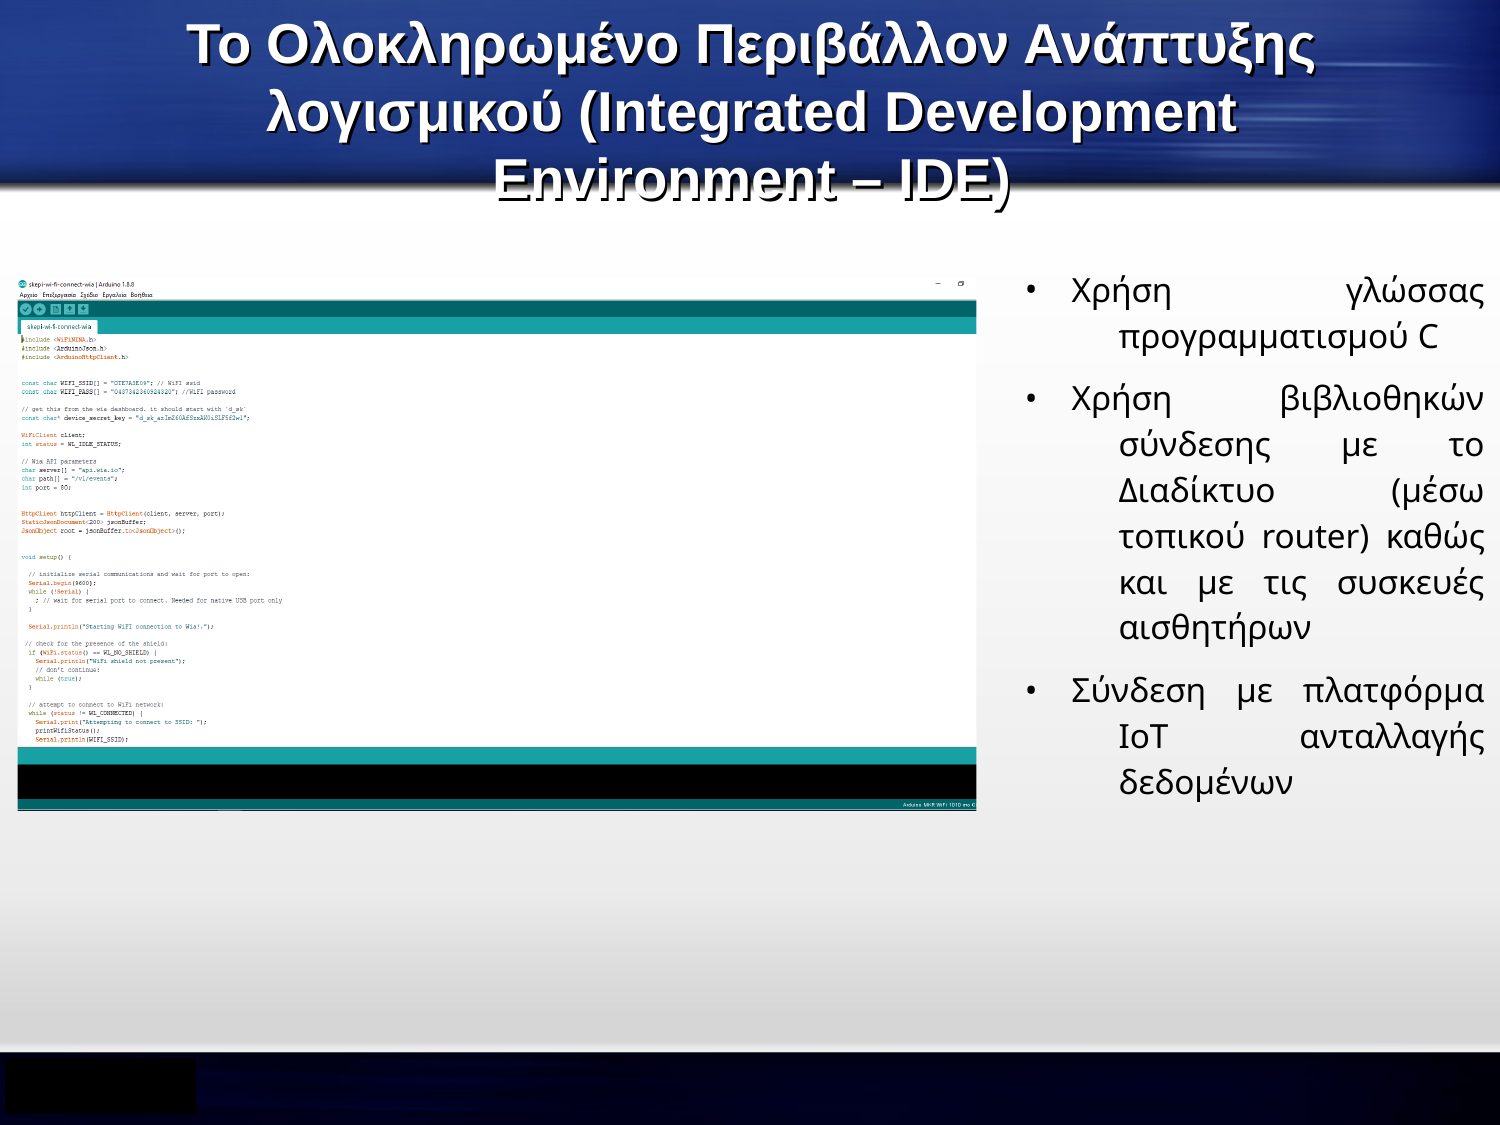

# Το Ολοκληρωμένο Περιβάλλον Ανάπτυξης λογισμικού (Integrated Development Environment – IDE)
Χρήση γλώσσας προγραμματισμού C
Χρήση βιβλιοθηκών σύνδεσης με το Διαδίκτυο (μέσω τοπικού router) καθώς και με τις συσκευές αισθητήρων
Σύνδεση με πλατφόρμα IoT ανταλλαγής δεδομένων